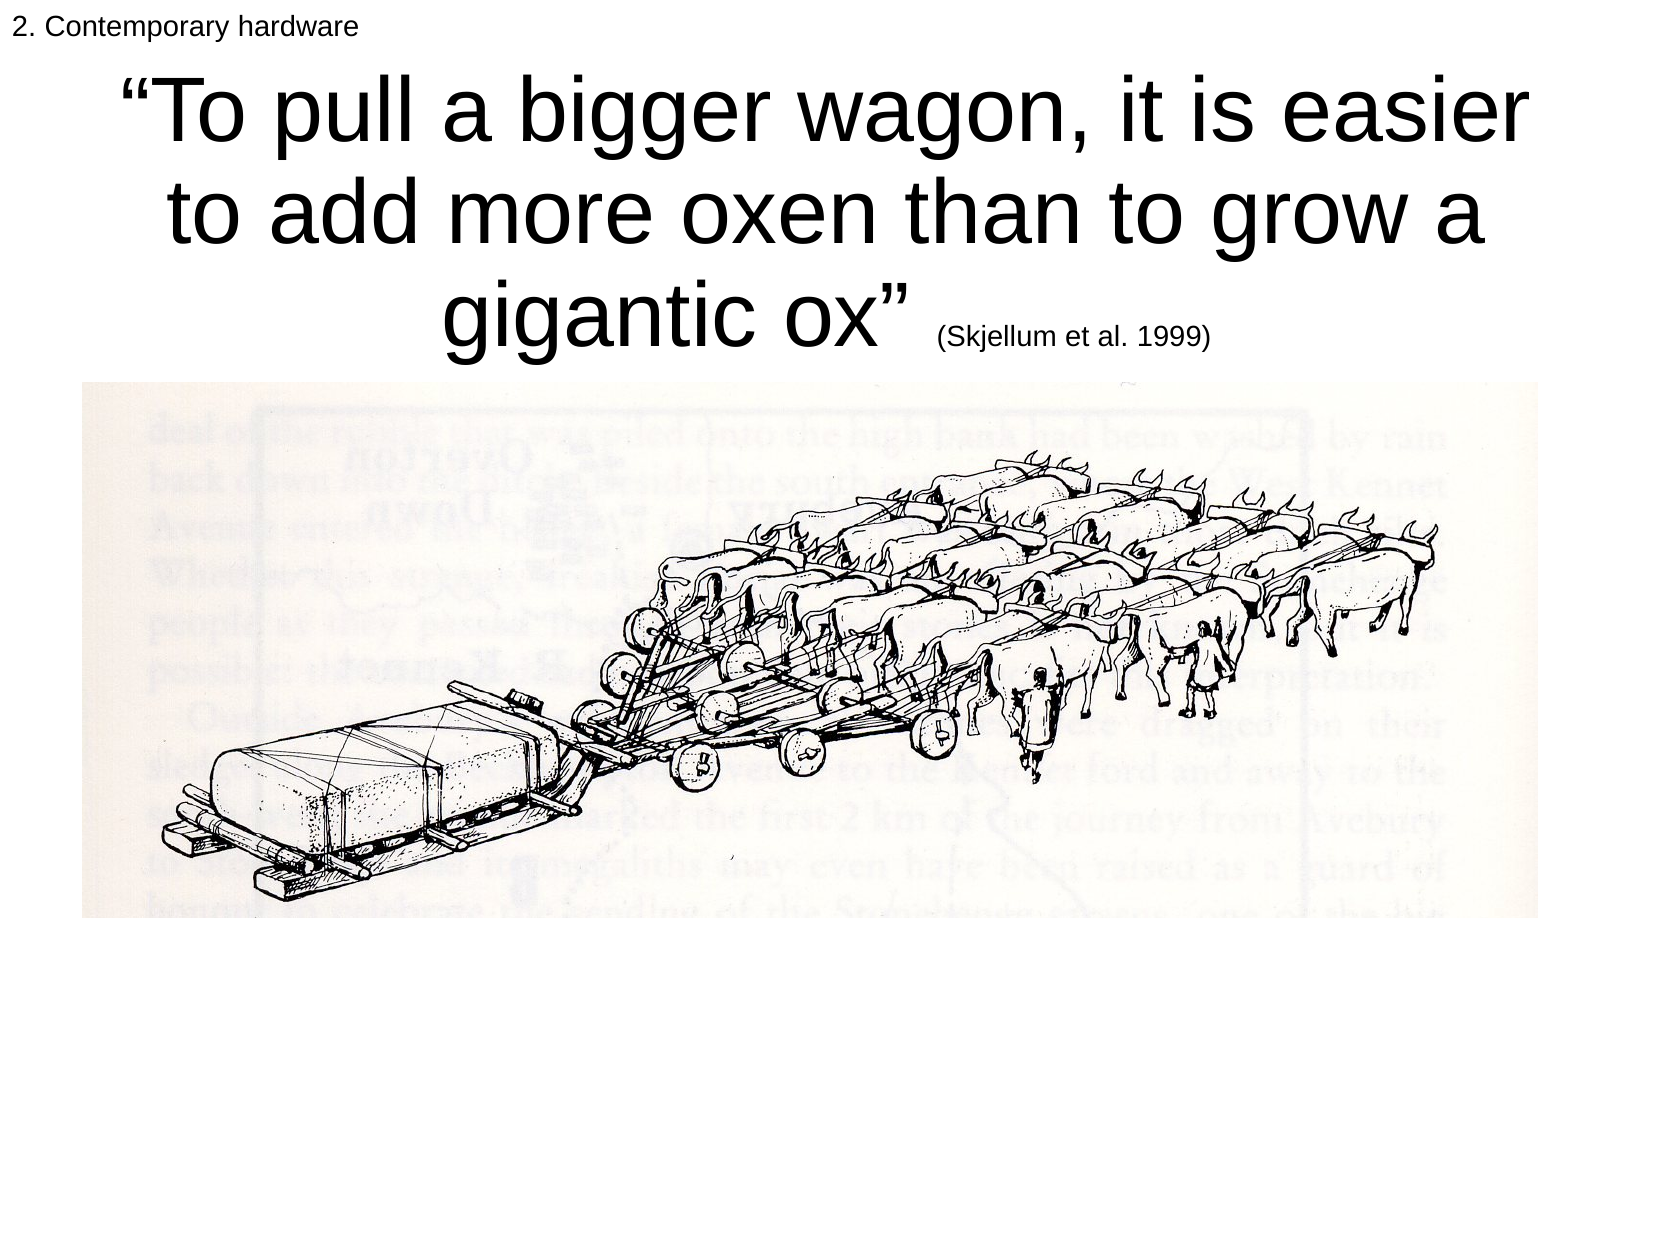

2. Contemporary hardware
# “To pull a bigger wagon, it is easier to add more oxen than to grow a gigantic ox” (Skjellum et al. 1999)